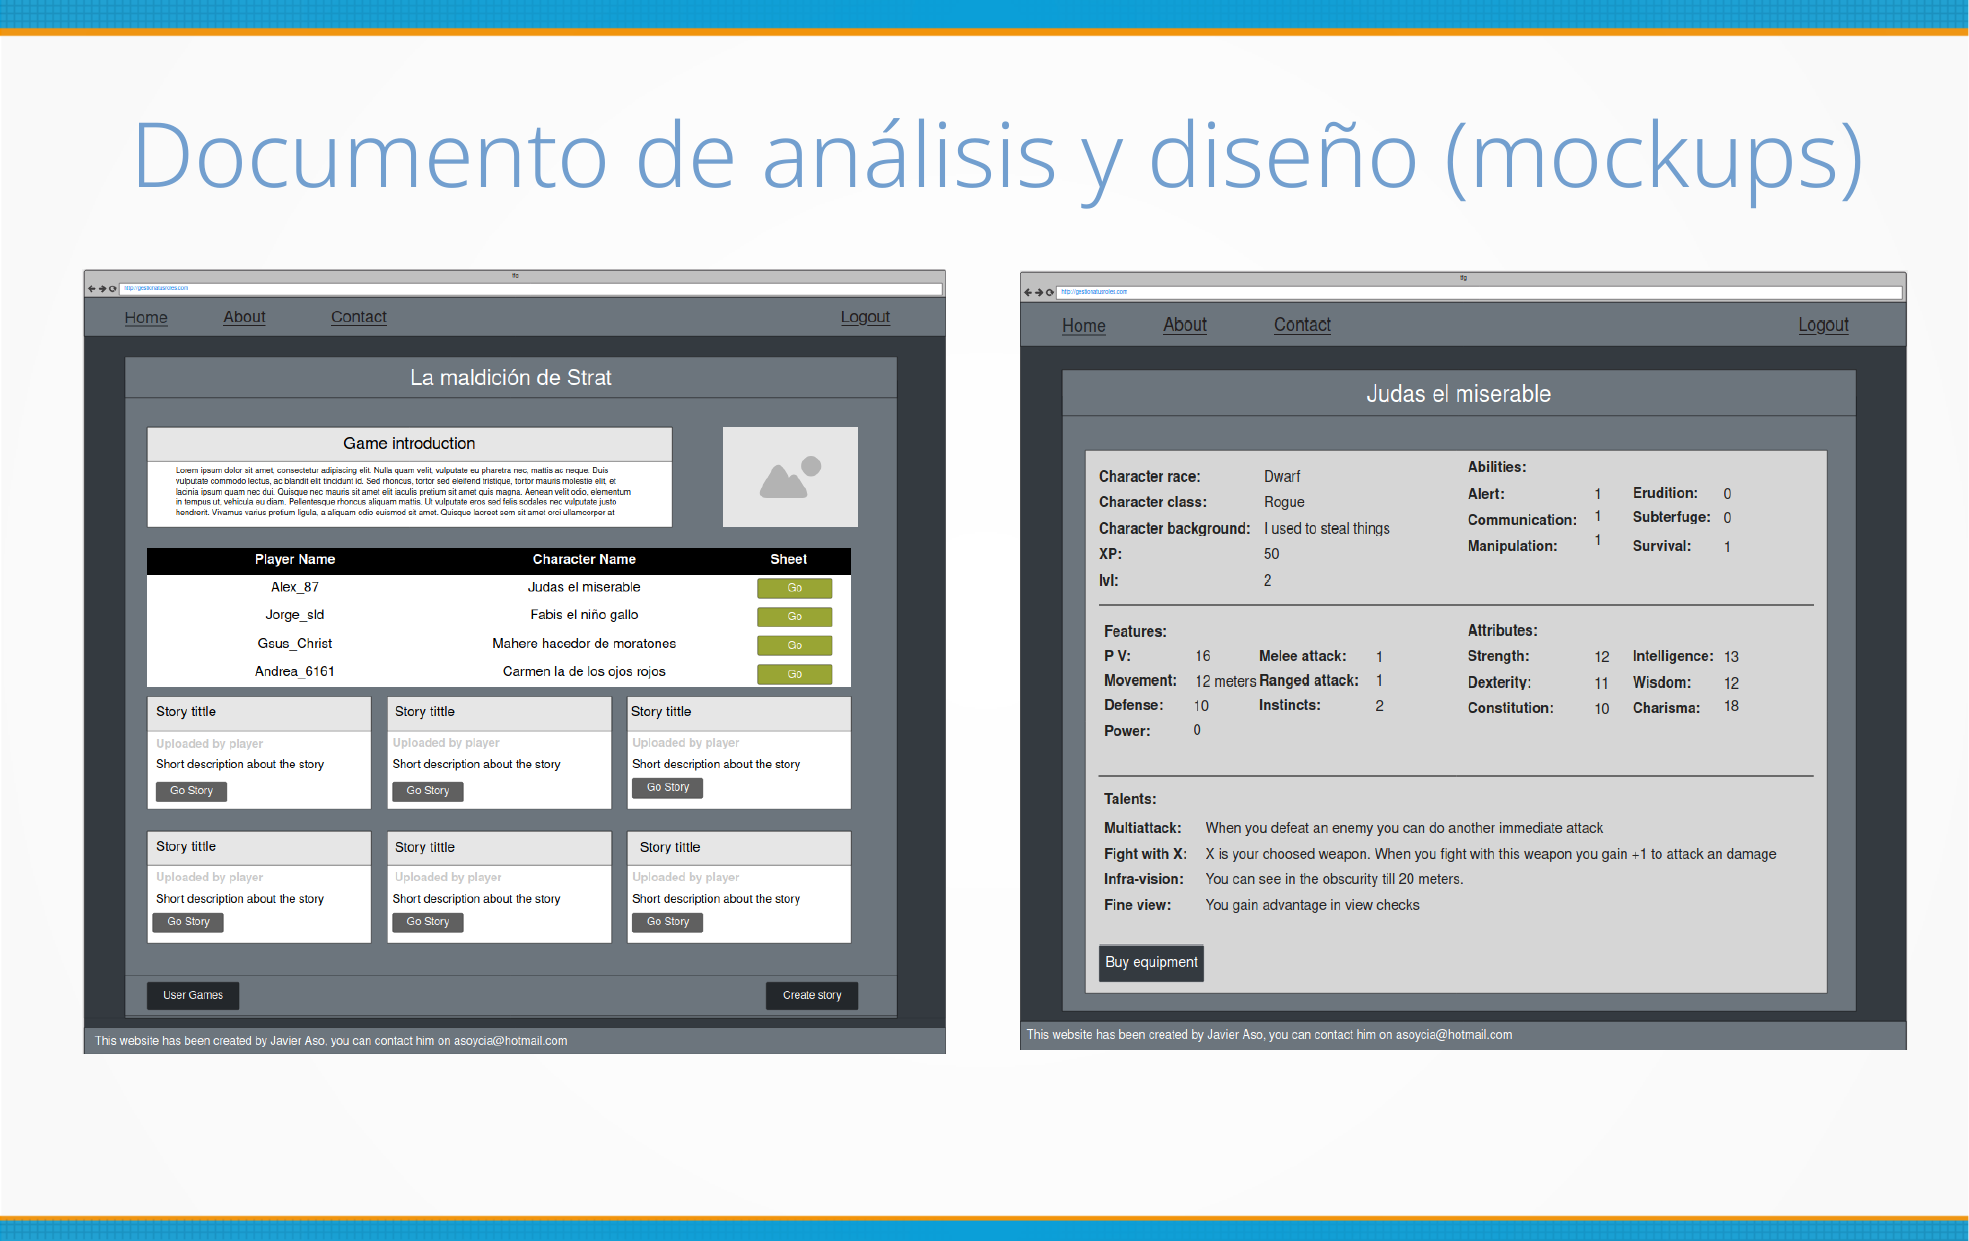

# Documento de análisis y diseño (mockups)